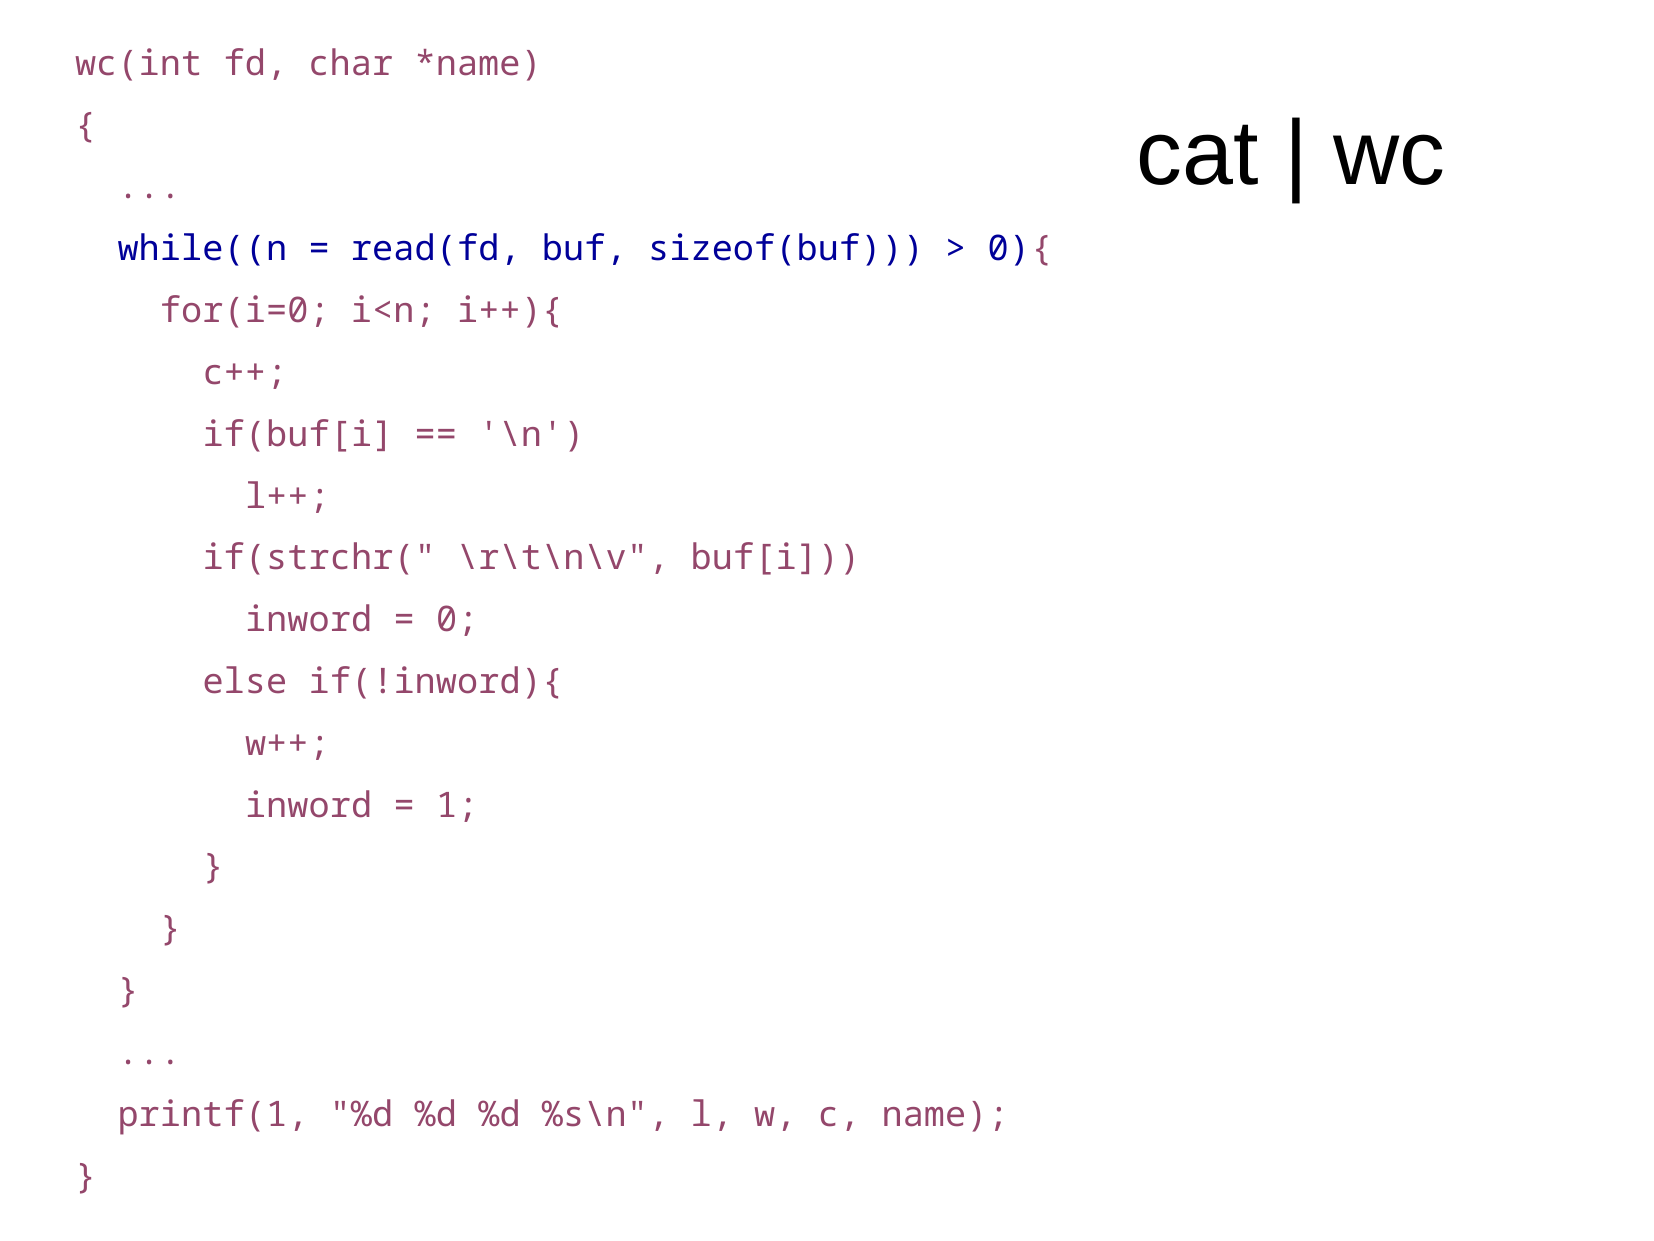

wc(int fd, char *name)
{
 ...
 while((n = read(fd, buf, sizeof(buf))) > 0){
 for(i=0; i<n; i++){
 c++;
 if(buf[i] == '\n')
 l++;
 if(strchr(" \r\t\n\v", buf[i]))
 inword = 0;
 else if(!inword){
 w++;
 inword = 1;
 }
 }
 }
 ...
 printf(1, "%d %d %d %s\n", l, w, c, name);
}
# cat | wc